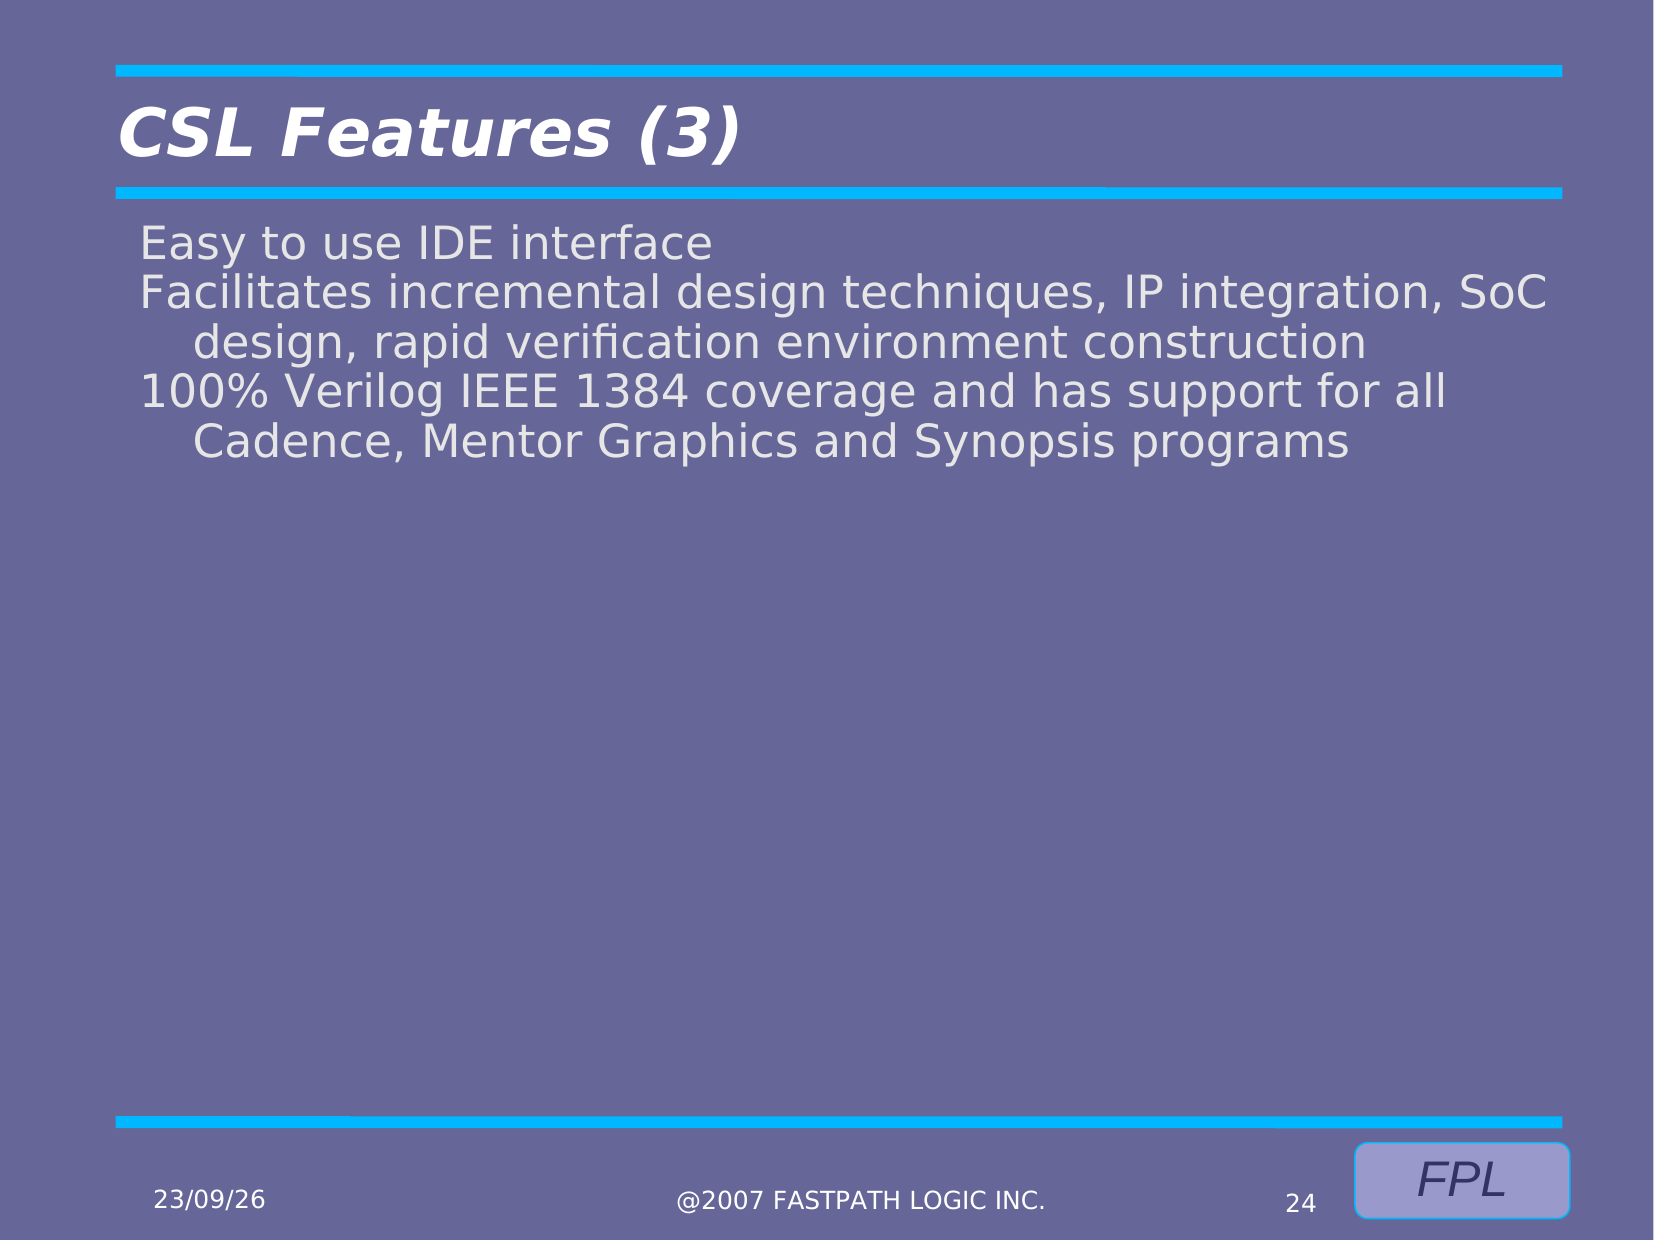

# CSL Features (3)‏
Easy to use IDE interface
Facilitates incremental design techniques, IP integration, SoC design, rapid verification environment construction
100% Verilog IEEE 1384 coverage and has support for all Cadence, Mentor Graphics and Synopsis programs
24